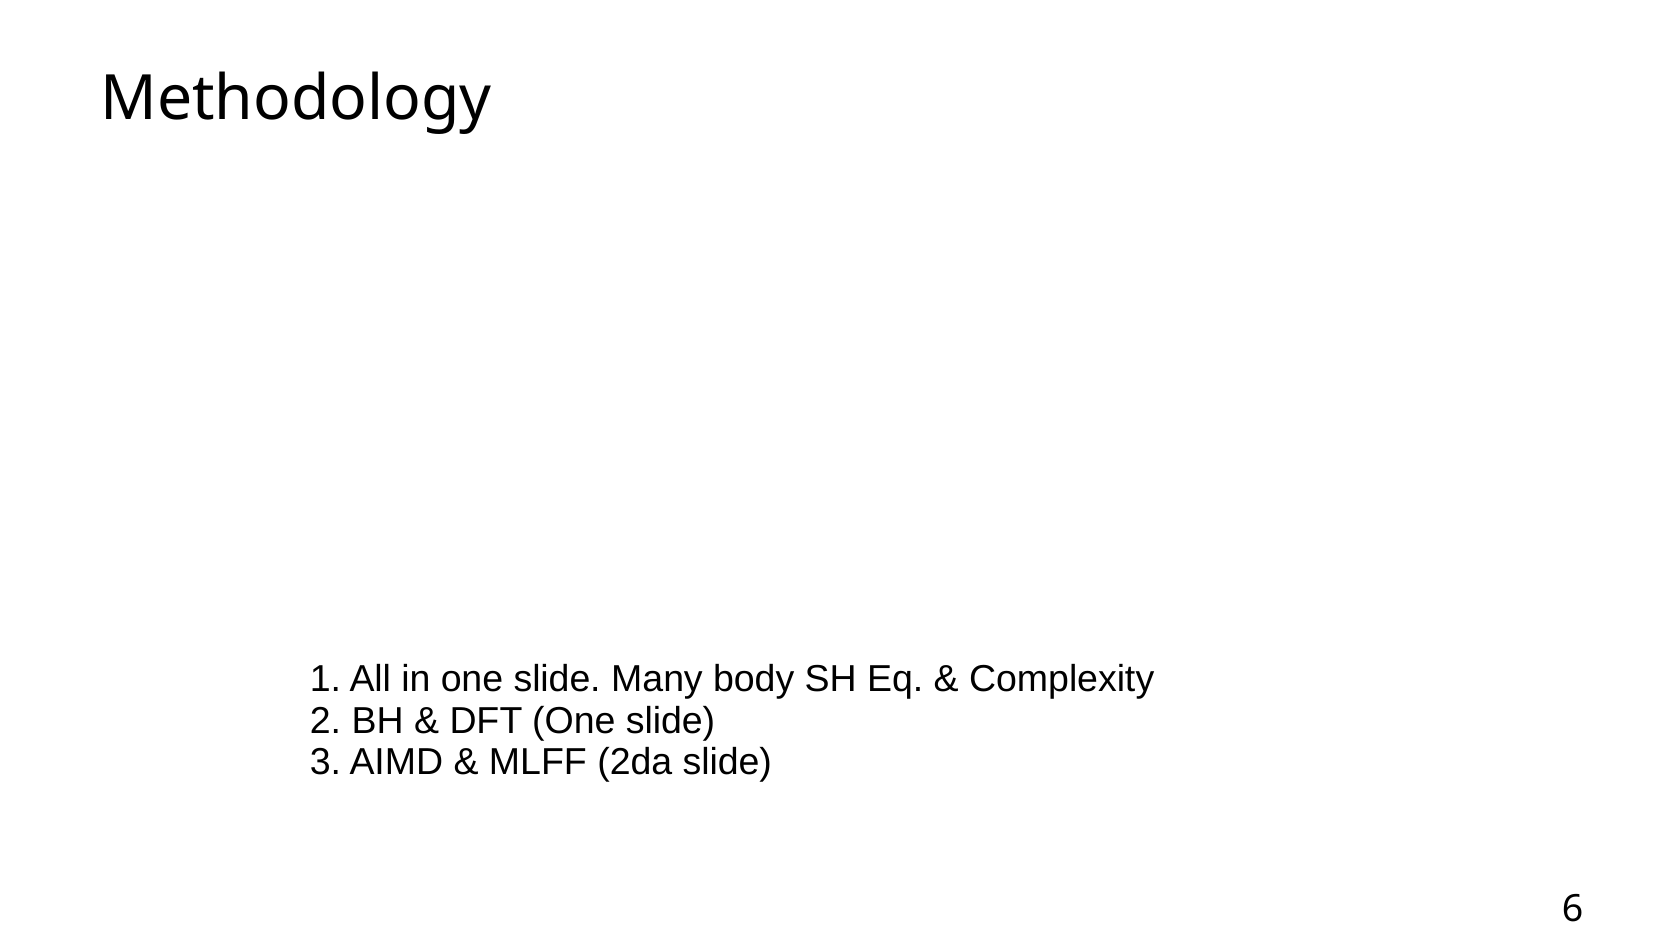

# Methodology
1. All in one slide. Many body SH Eq. & Complexity
2. BH & DFT (One slide)
3. AIMD & MLFF (2da slide)